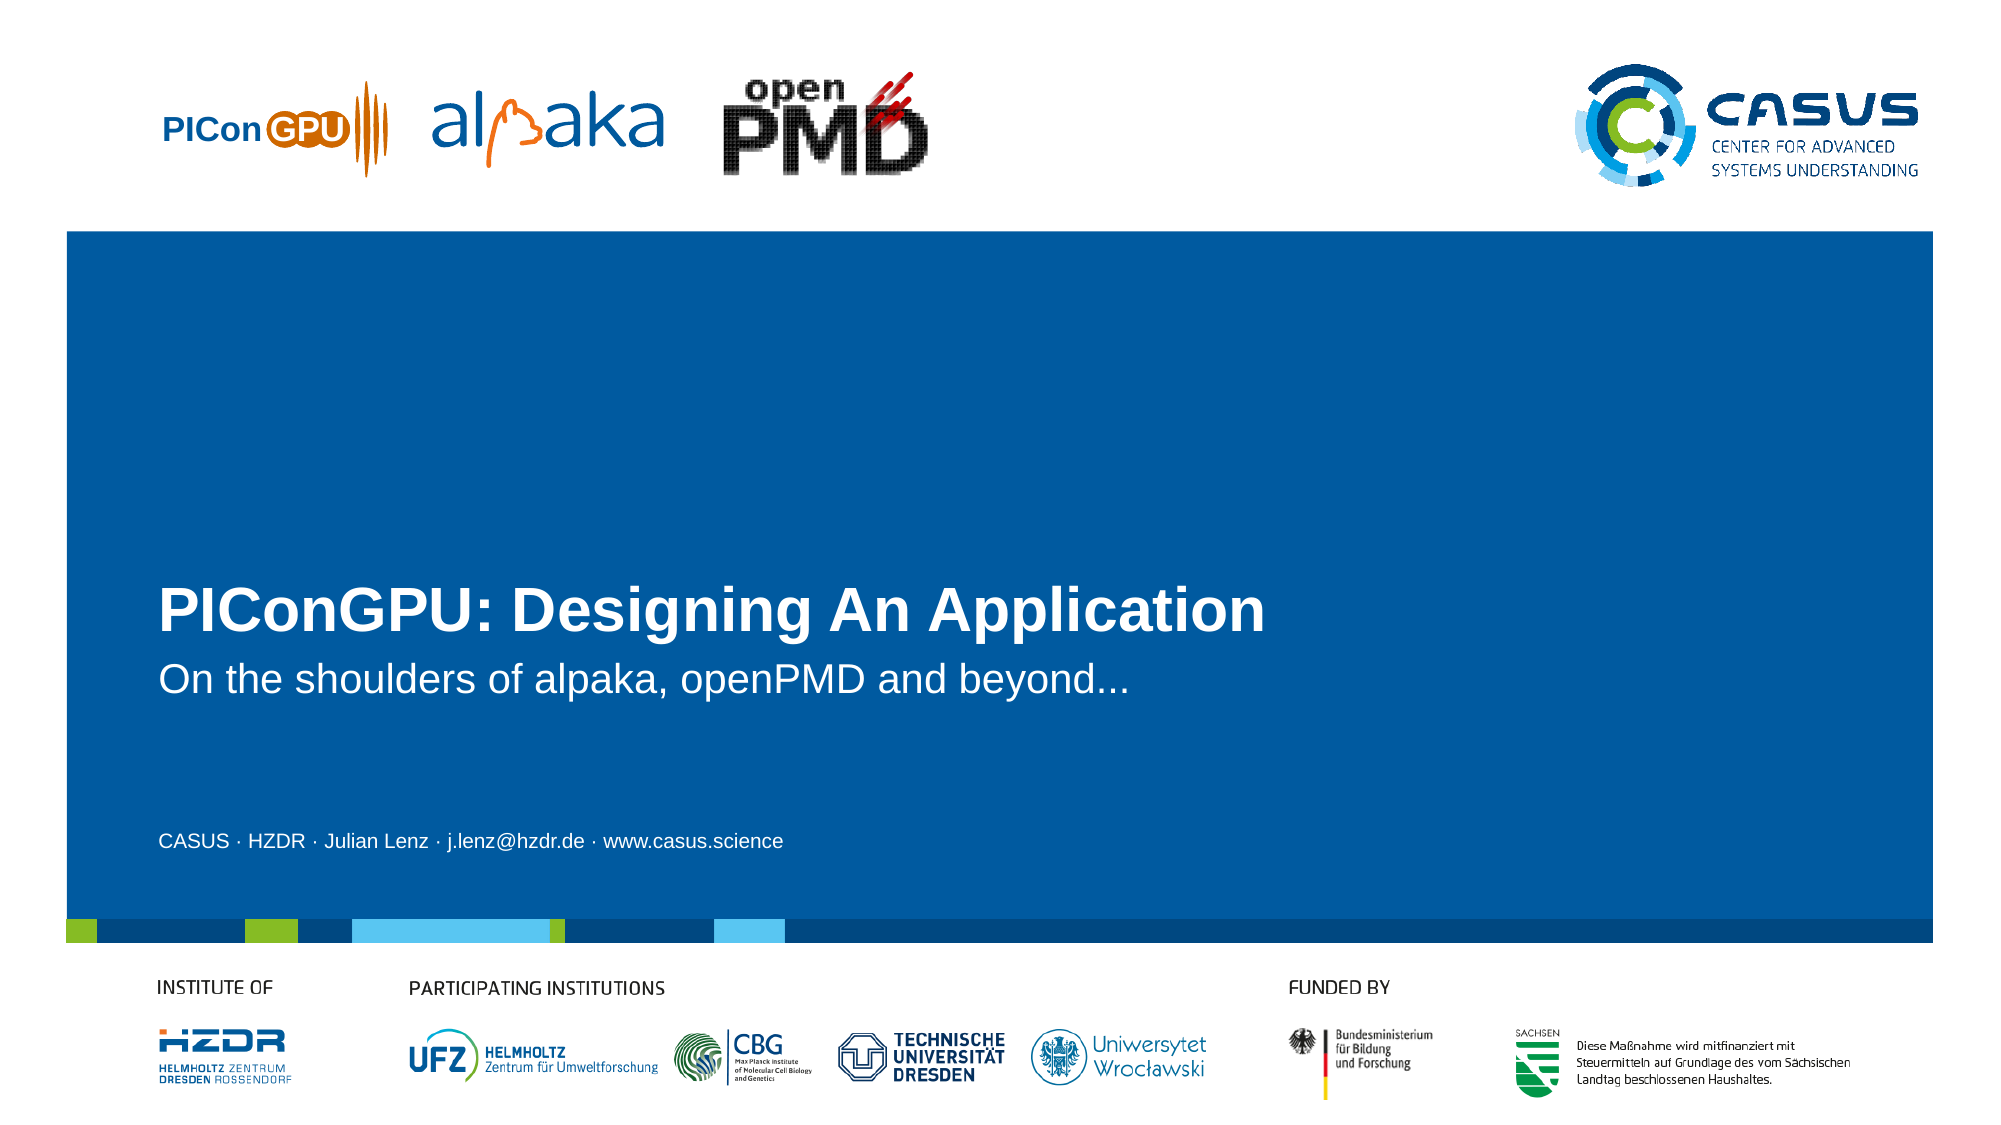

# PIConGPU: Designing An Application
On the shoulders of alpaka, openPMD and beyond...
CASUS · HZDR · Julian Lenz · j.lenz@hzdr.de · www.casus.science